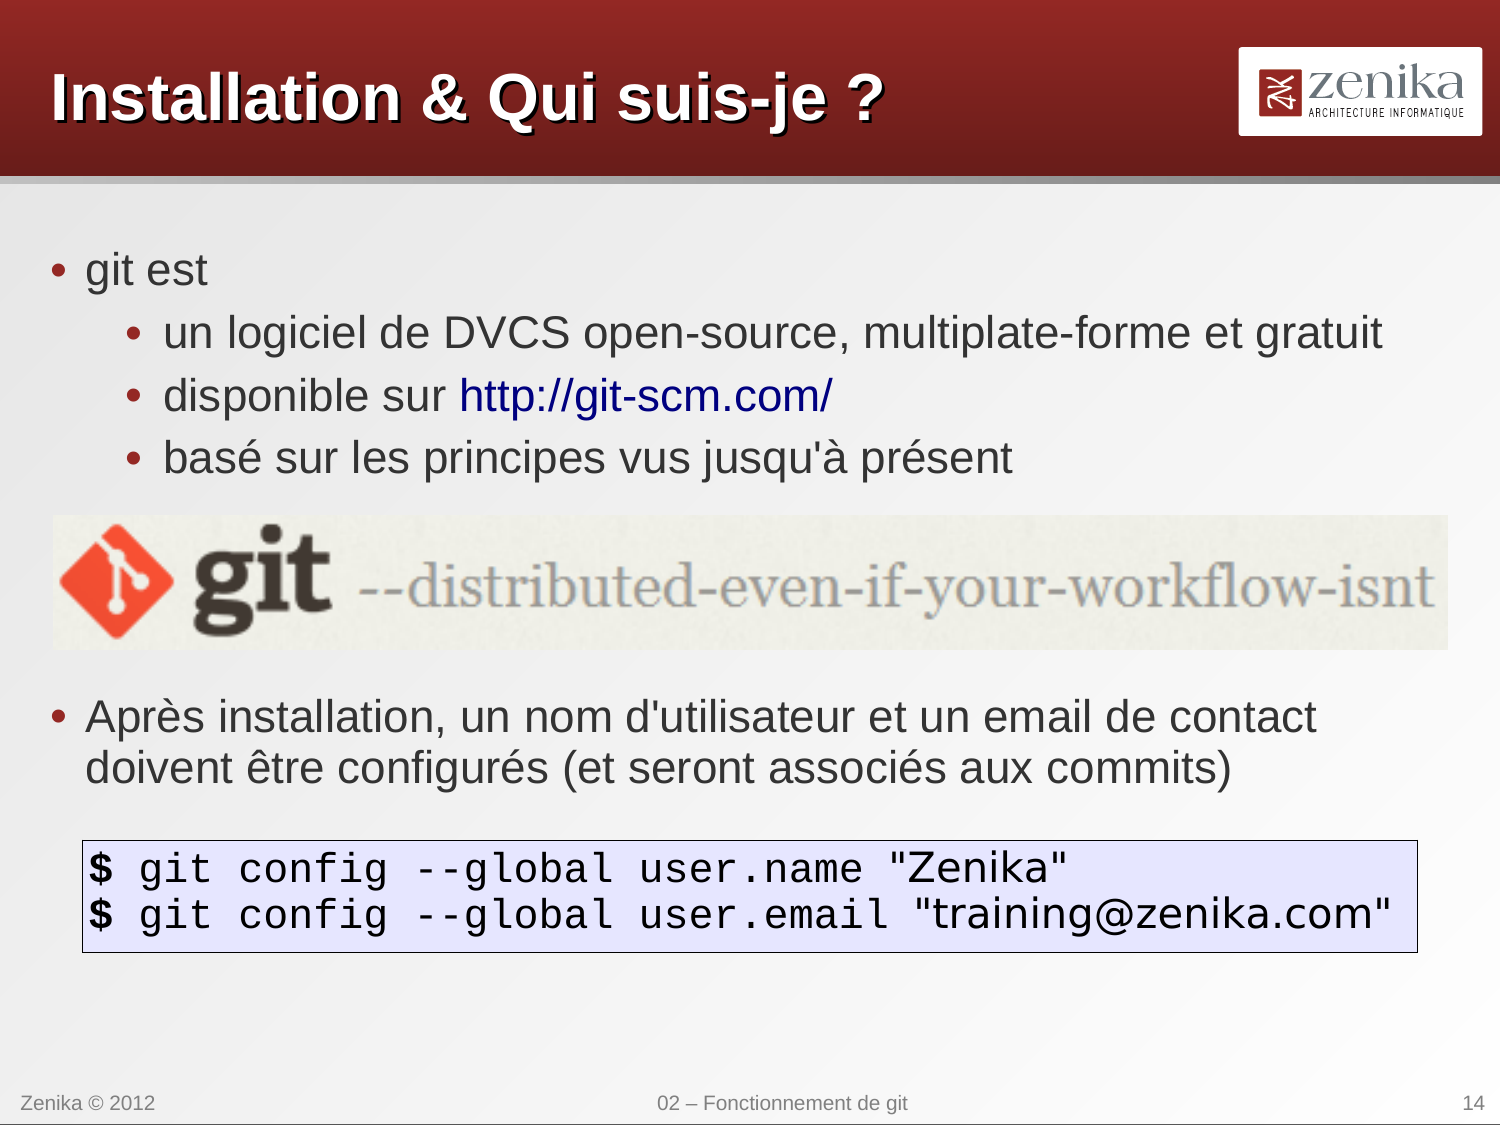

# Installation & Qui suis-je ?
git est
un logiciel de DVCS open-source, multiplate-forme et gratuit
disponible sur http://git-scm.com/
basé sur les principes vus jusqu'à présent
Après installation, un nom d'utilisateur et un email de contact doivent être configurés (et seront associés aux commits)
| $ git config --global user.name "Zenika" $ git config --global user.email "training@zenika.com" |
| --- |